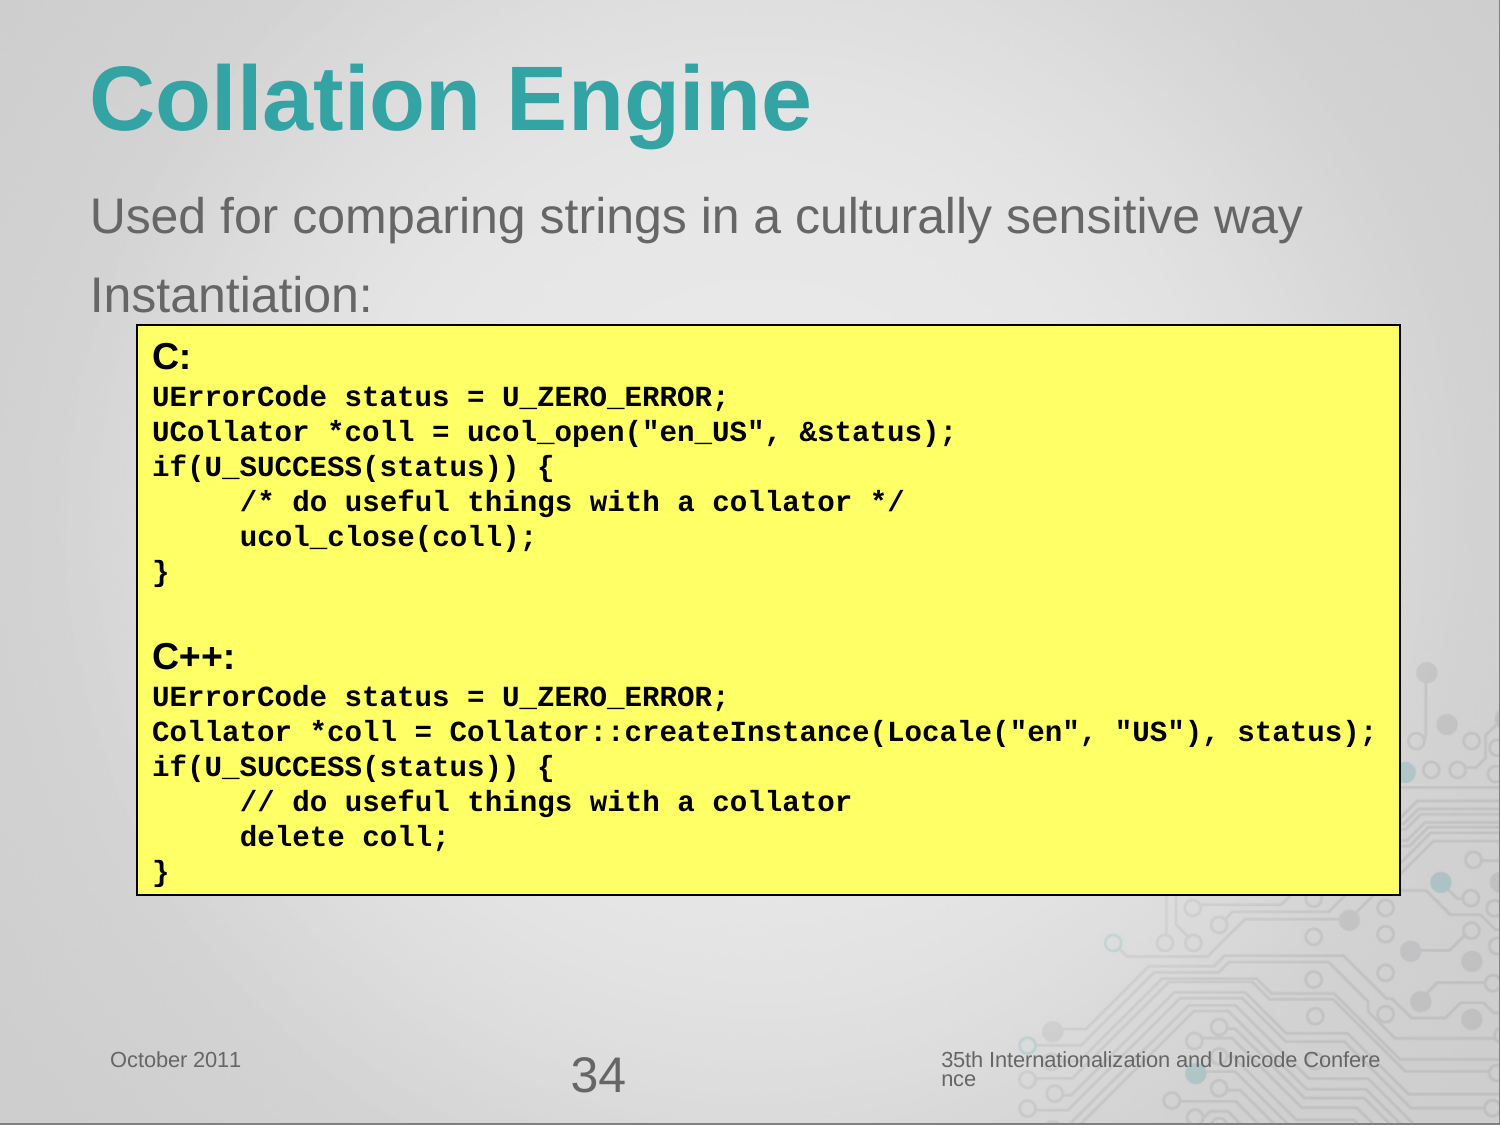

# Collation Engine
Used for comparing strings in a culturally sensitive way
Instantiation:
C:
UErrorCode status = U_ZERO_ERROR;
UCollator *coll = ucol_open("en_US", &status);
if(U_SUCCESS(status)) {
 /* do useful things with a collator */
 ucol_close(coll);
}
C++:
UErrorCode status = U_ZERO_ERROR;
Collator *coll = Collator::createInstance(Locale("en", "US"), status); if(U_SUCCESS(status)) {
 // do useful things with a collator
 delete coll;
}
October 2011
34
35th Internationalization and Unicode Conference